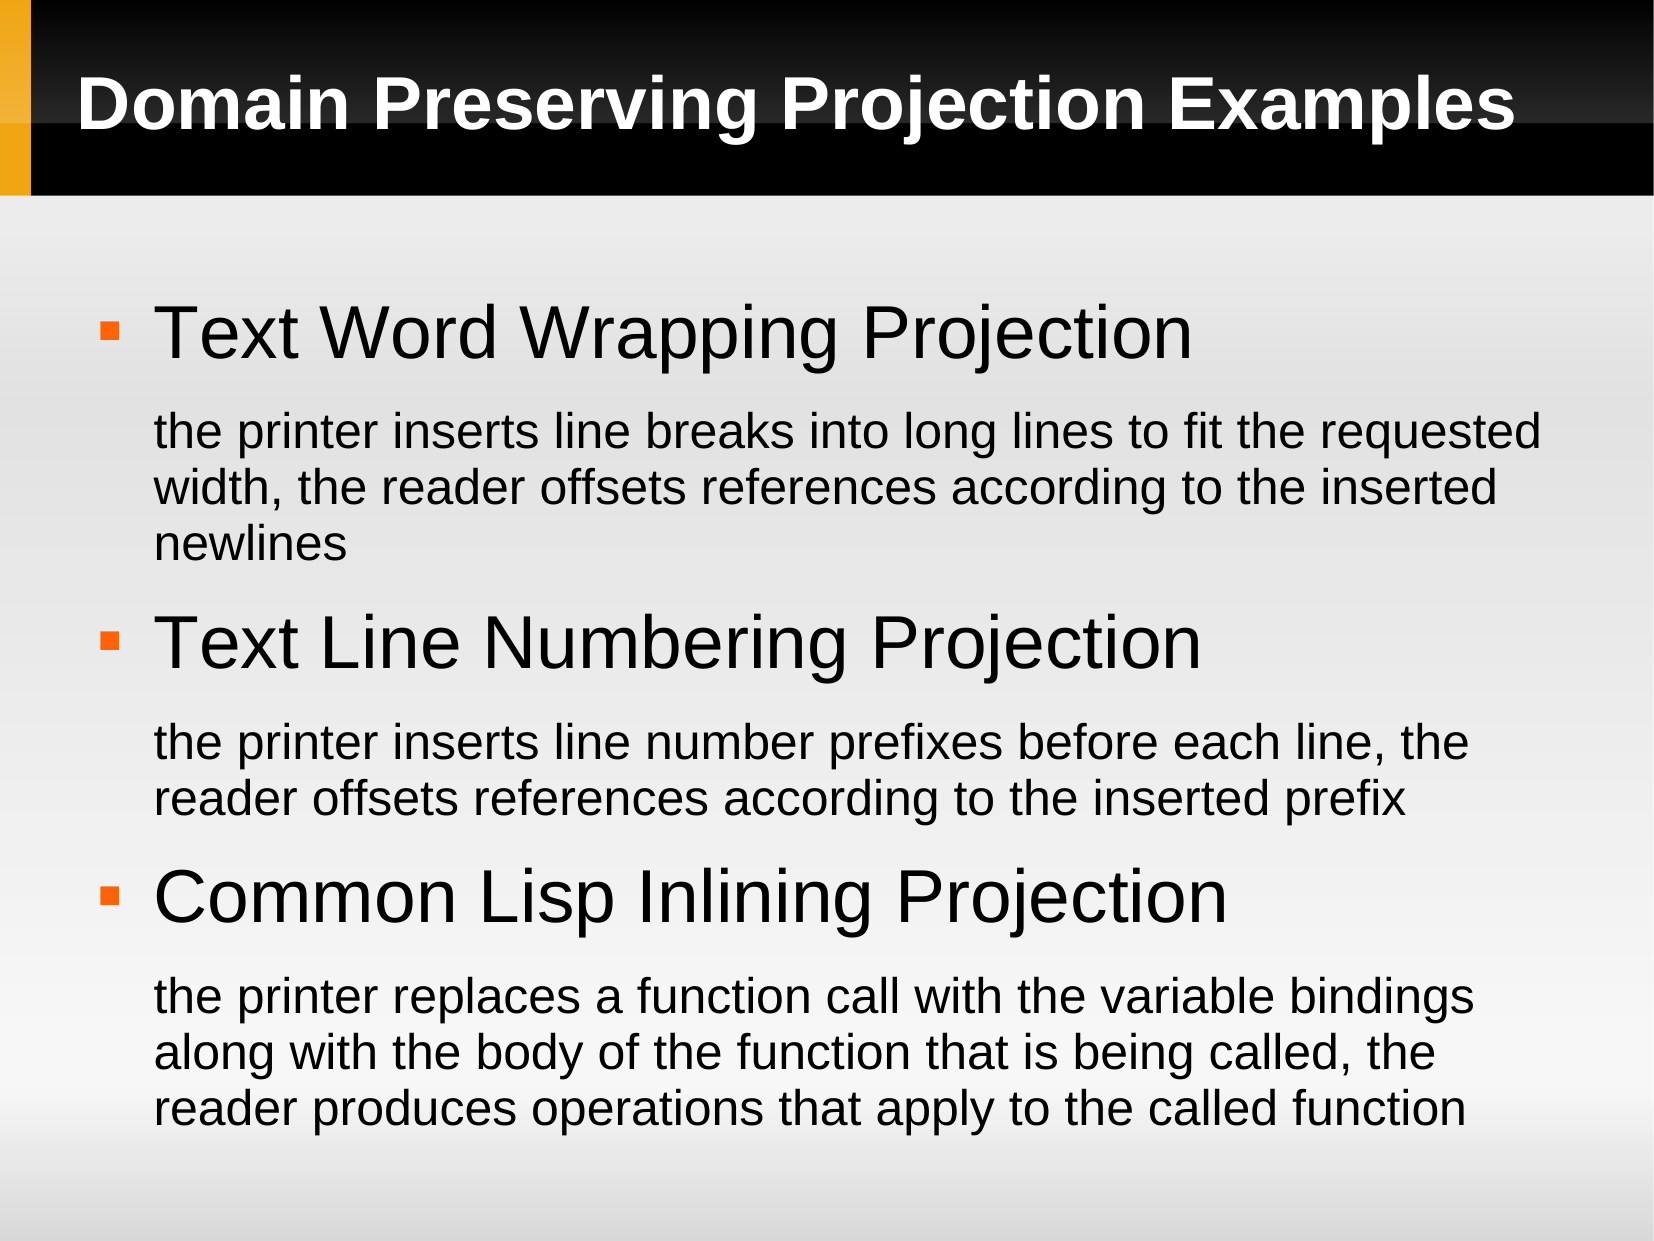

# Domain Preserving Projection Examples
Text Word Wrapping Projection
the printer inserts line breaks into long lines to fit the requested width, the reader offsets references according to the inserted newlines
Text Line Numbering Projection
the printer inserts line number prefixes before each line, the reader offsets references according to the inserted prefix
Common Lisp Inlining Projection
the printer replaces a function call with the variable bindings along with the body of the function that is being called, the reader produces operations that apply to the called function